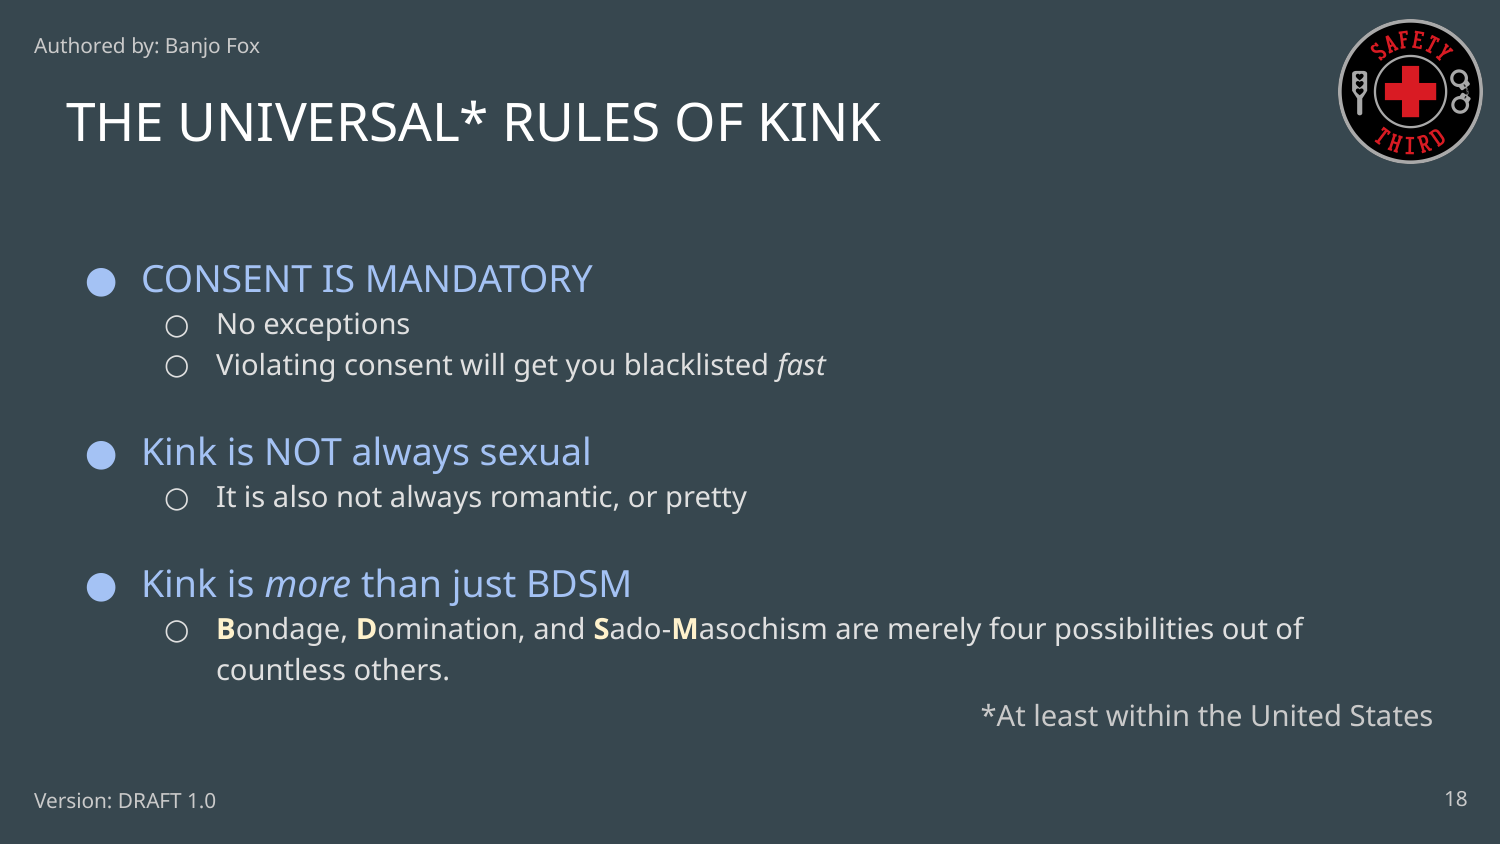

# THE UNIVERSAL* RULES OF KINK
CONSENT IS MANDATORY
No exceptions
Violating consent will get you blacklisted fast
Kink is NOT always sexual
It is also not always romantic, or pretty
Kink is more than just BDSM
Bondage, Domination, and Sado-Masochism are merely four possibilities out of countless others.
*At least within the United States